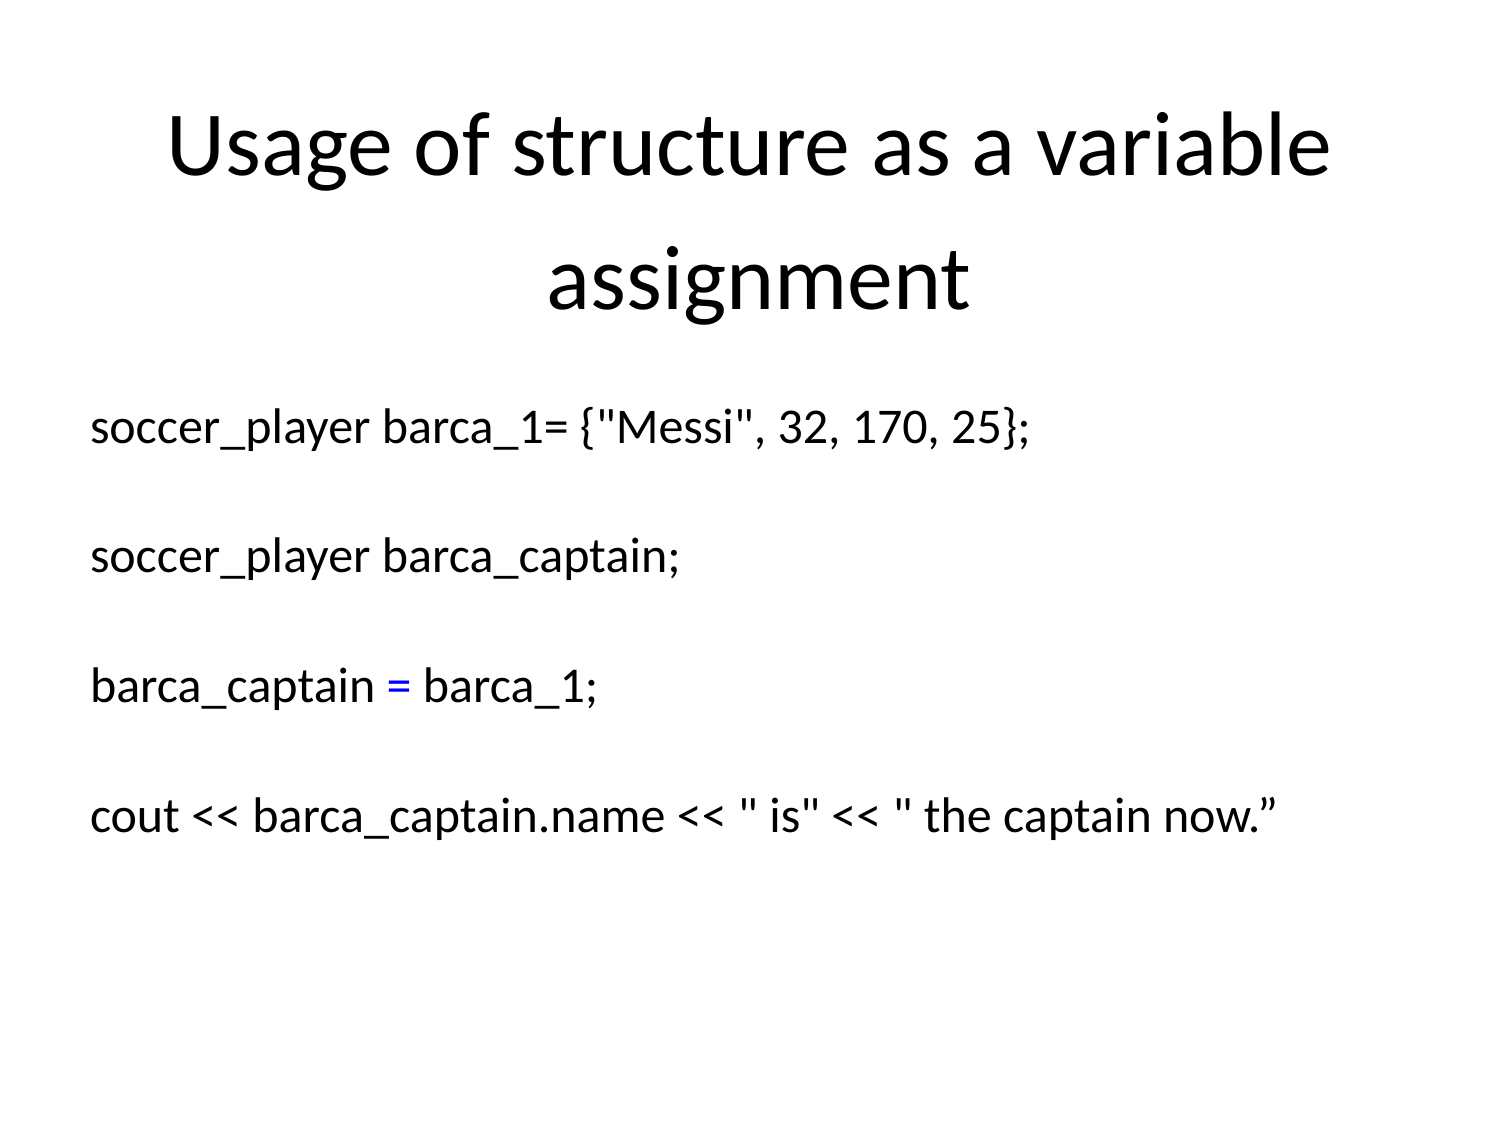

# Usage of structure as a variable
assignment
soccer_player barca_1= {"Messi", 32, 170, 25};
soccer_player barca_captain;
barca_captain = barca_1;
cout << barca_captain.name << " is" << " the captain now.”